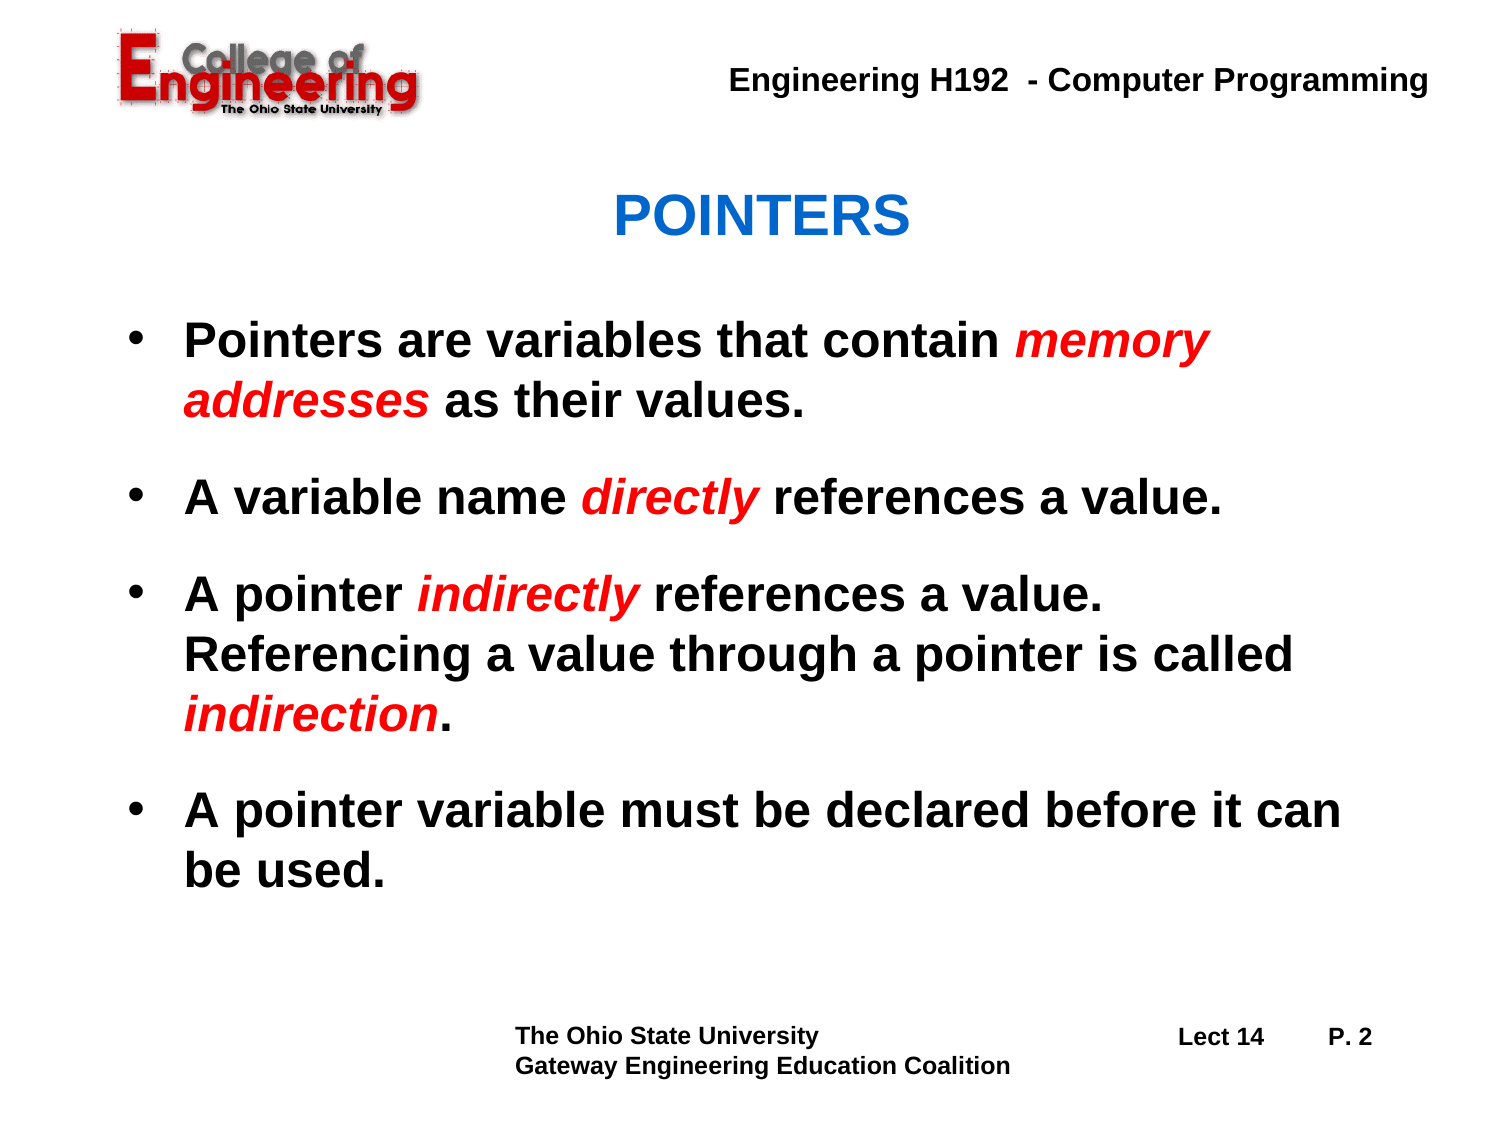

# POINTERS
Pointers are variables that contain memory addresses as their values.
A variable name directly references a value.
A pointer indirectly references a value. Referencing a value through a pointer is called indirection.
A pointer variable must be declared before it can be used.
2